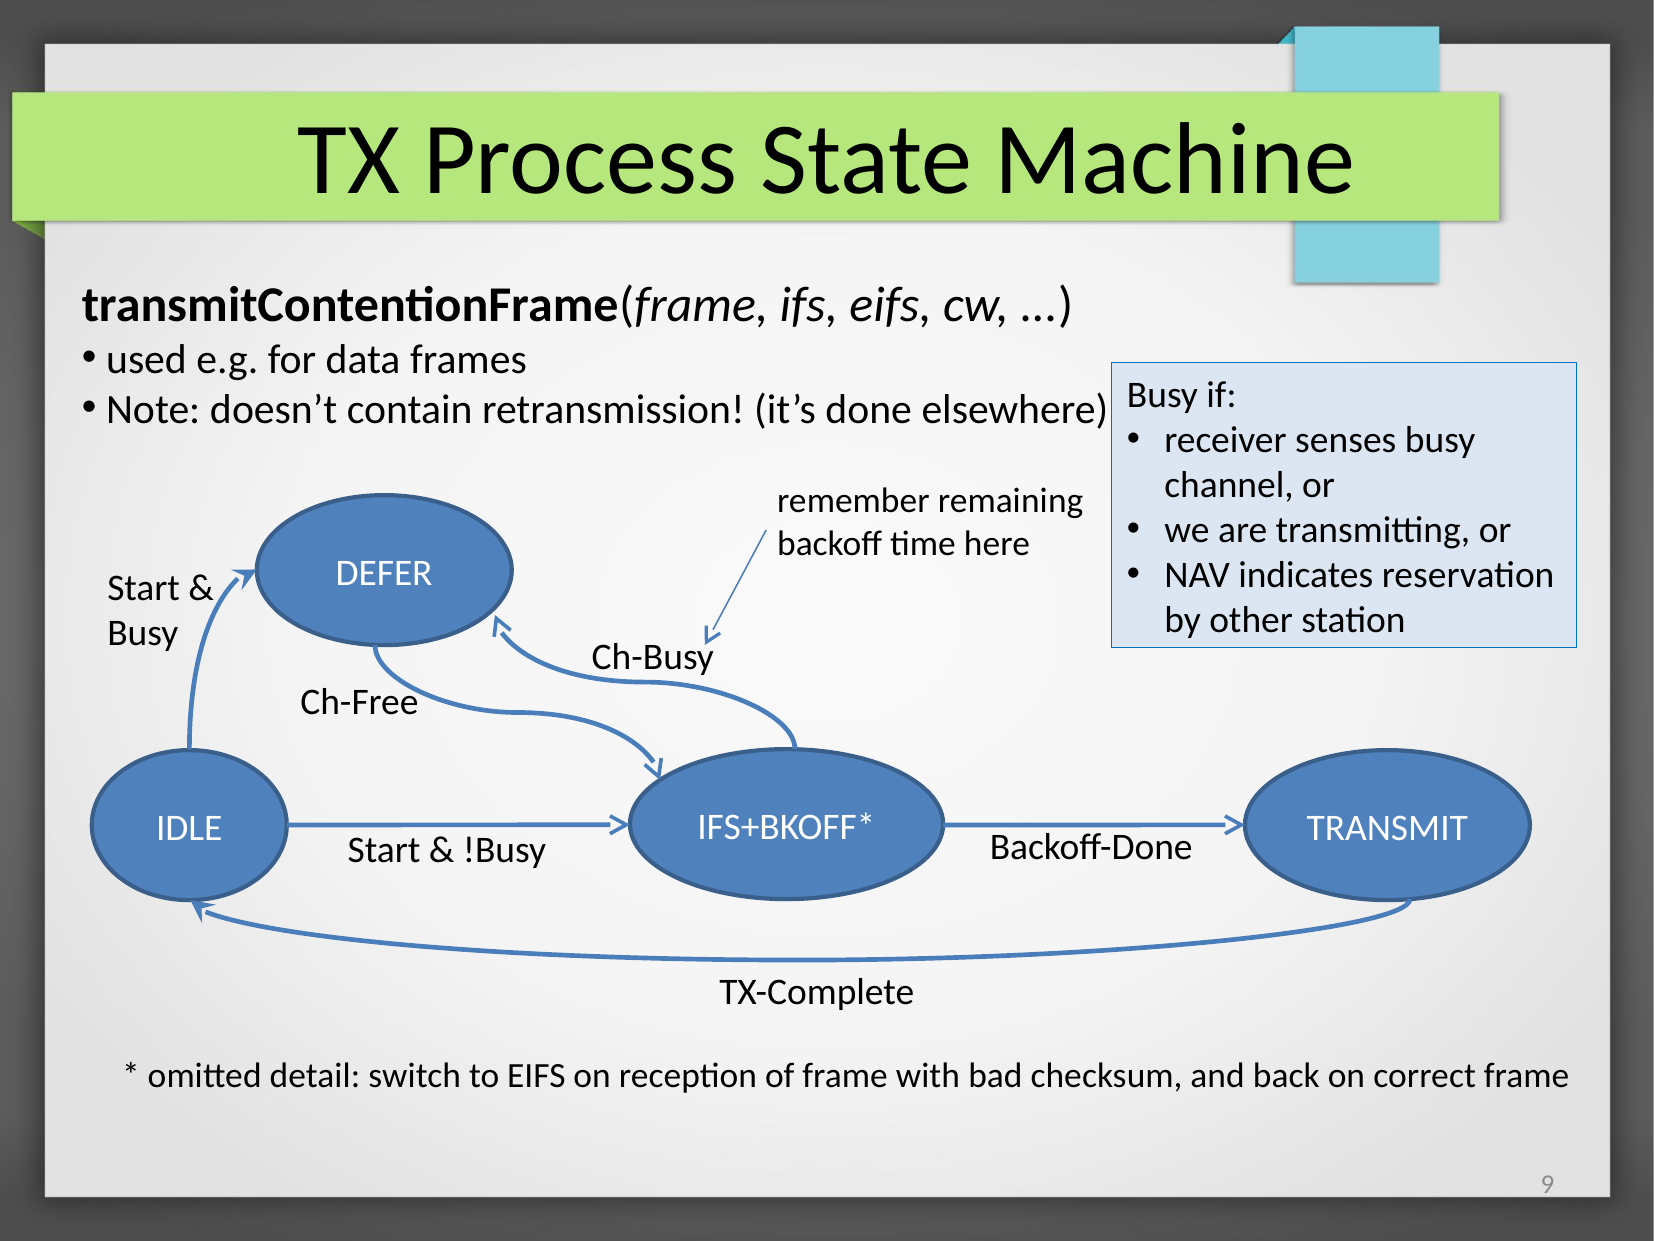

# TX Process State Machine
transmitContentionFrame(frame, ifs, eifs, cw, ...)
 used e.g. for data frames
 Note: doesn’t contain retransmission! (it’s done elsewhere)
Busy if:
receiver senses busy channel, or
we are transmitting, or
NAV indicates reservation by other station
remember remaining
backoff time here
DEFER
Start &
Busy
Ch-Busy
Ch-Free
IFS+BKOFF*
IDLE
TRANSMIT
Backoff-Done
Start & !Busy
TX-Complete
* omitted detail: switch to EIFS on reception of frame with bad checksum, and back on correct frame